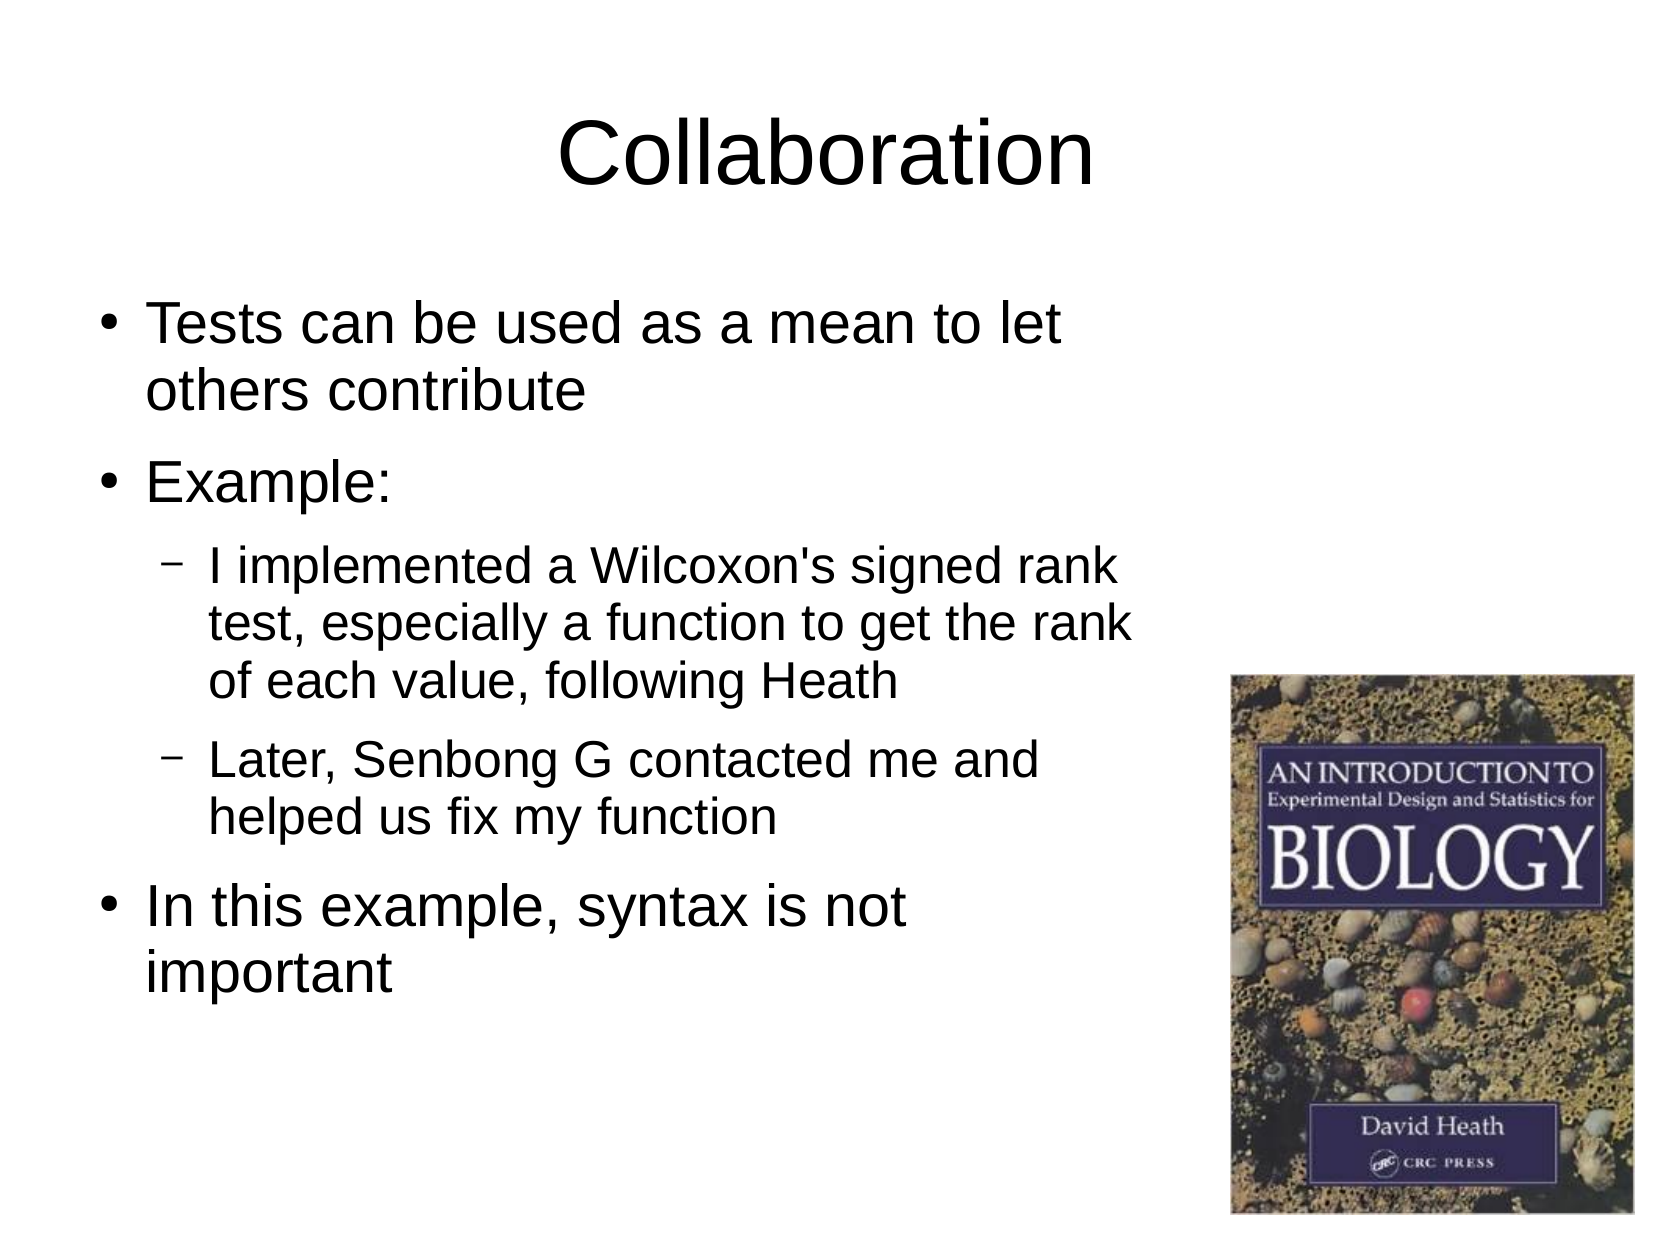

# Collaboration
Tests can be used as a mean to let others contribute
Example:
I implemented a Wilcoxon's signed rank test, especially a function to get the rank of each value, following Heath
Later, Senbong G contacted me and helped us fix my function
In this example, syntax is not important